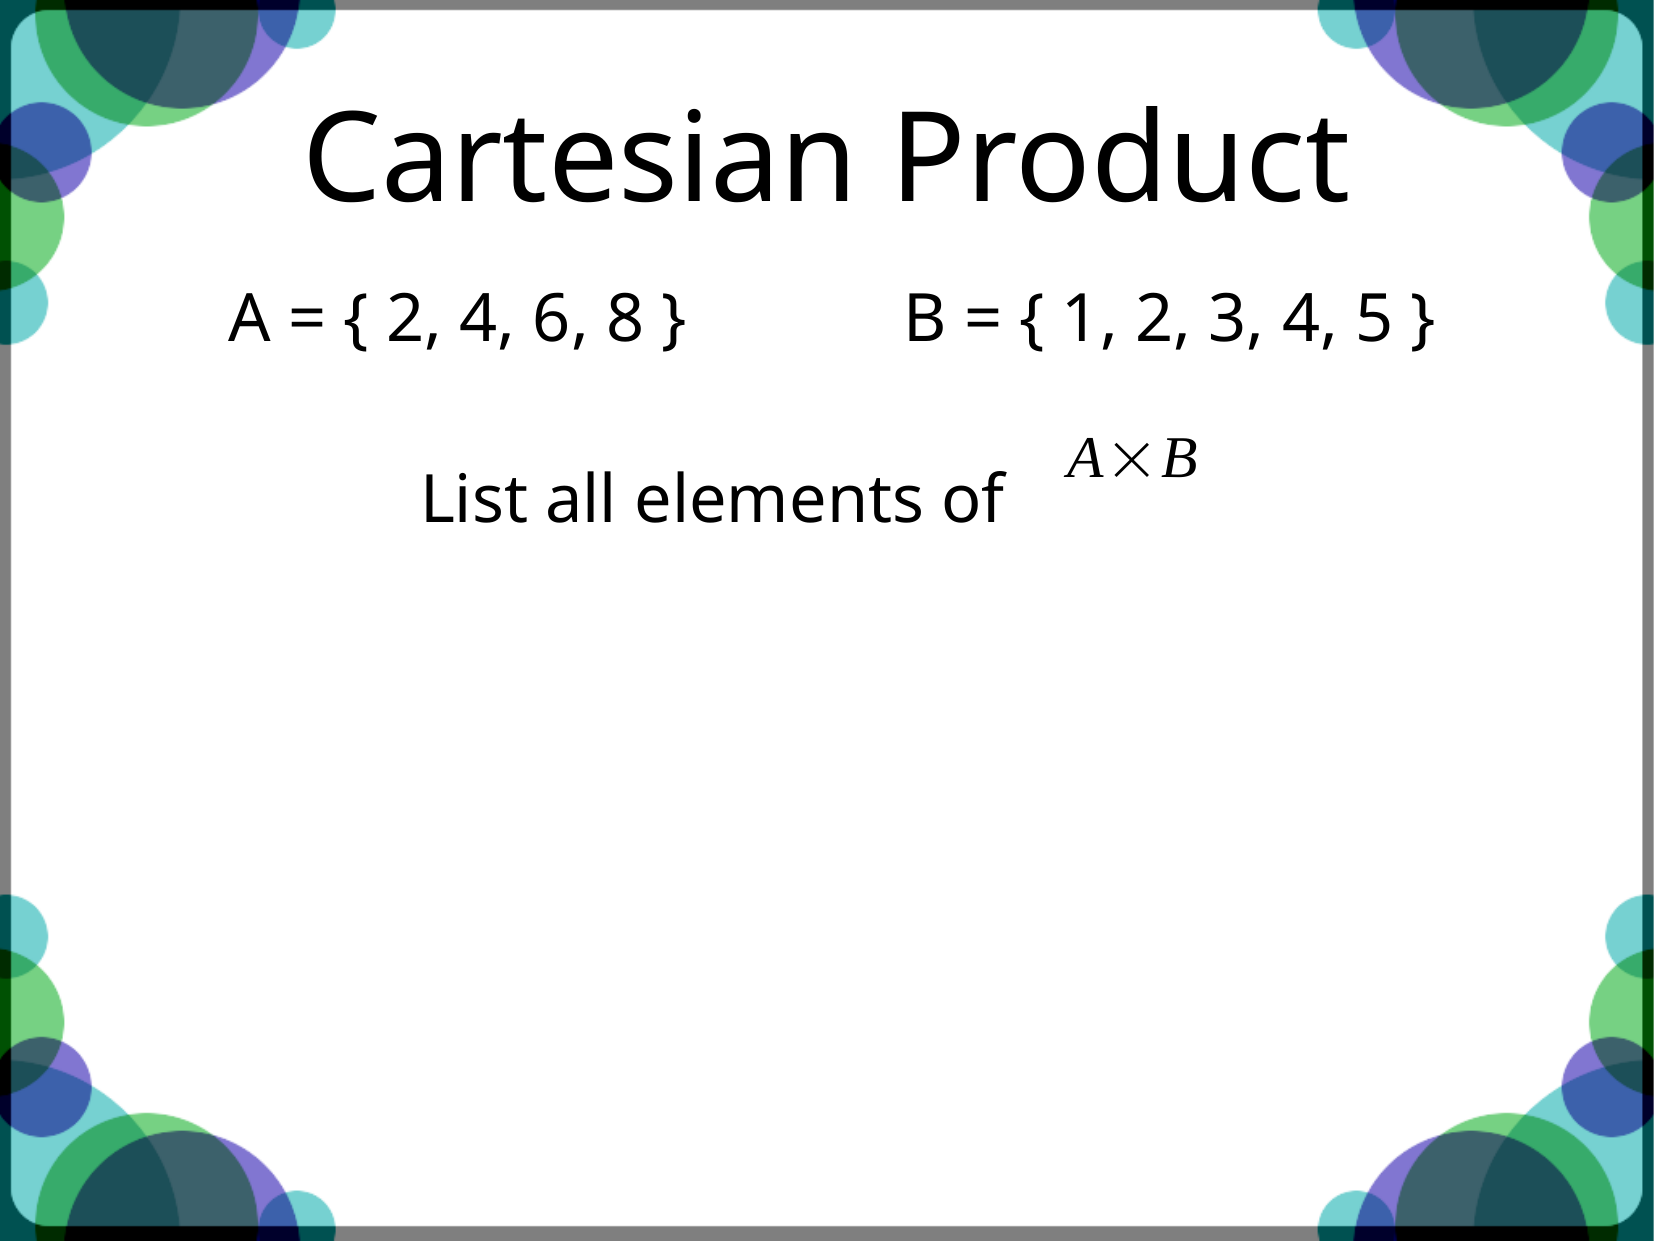

# Cartesian Product
A = { 2, 4, 6, 8 }			B = { 1, 2, 3, 4, 5 }
List all elements of